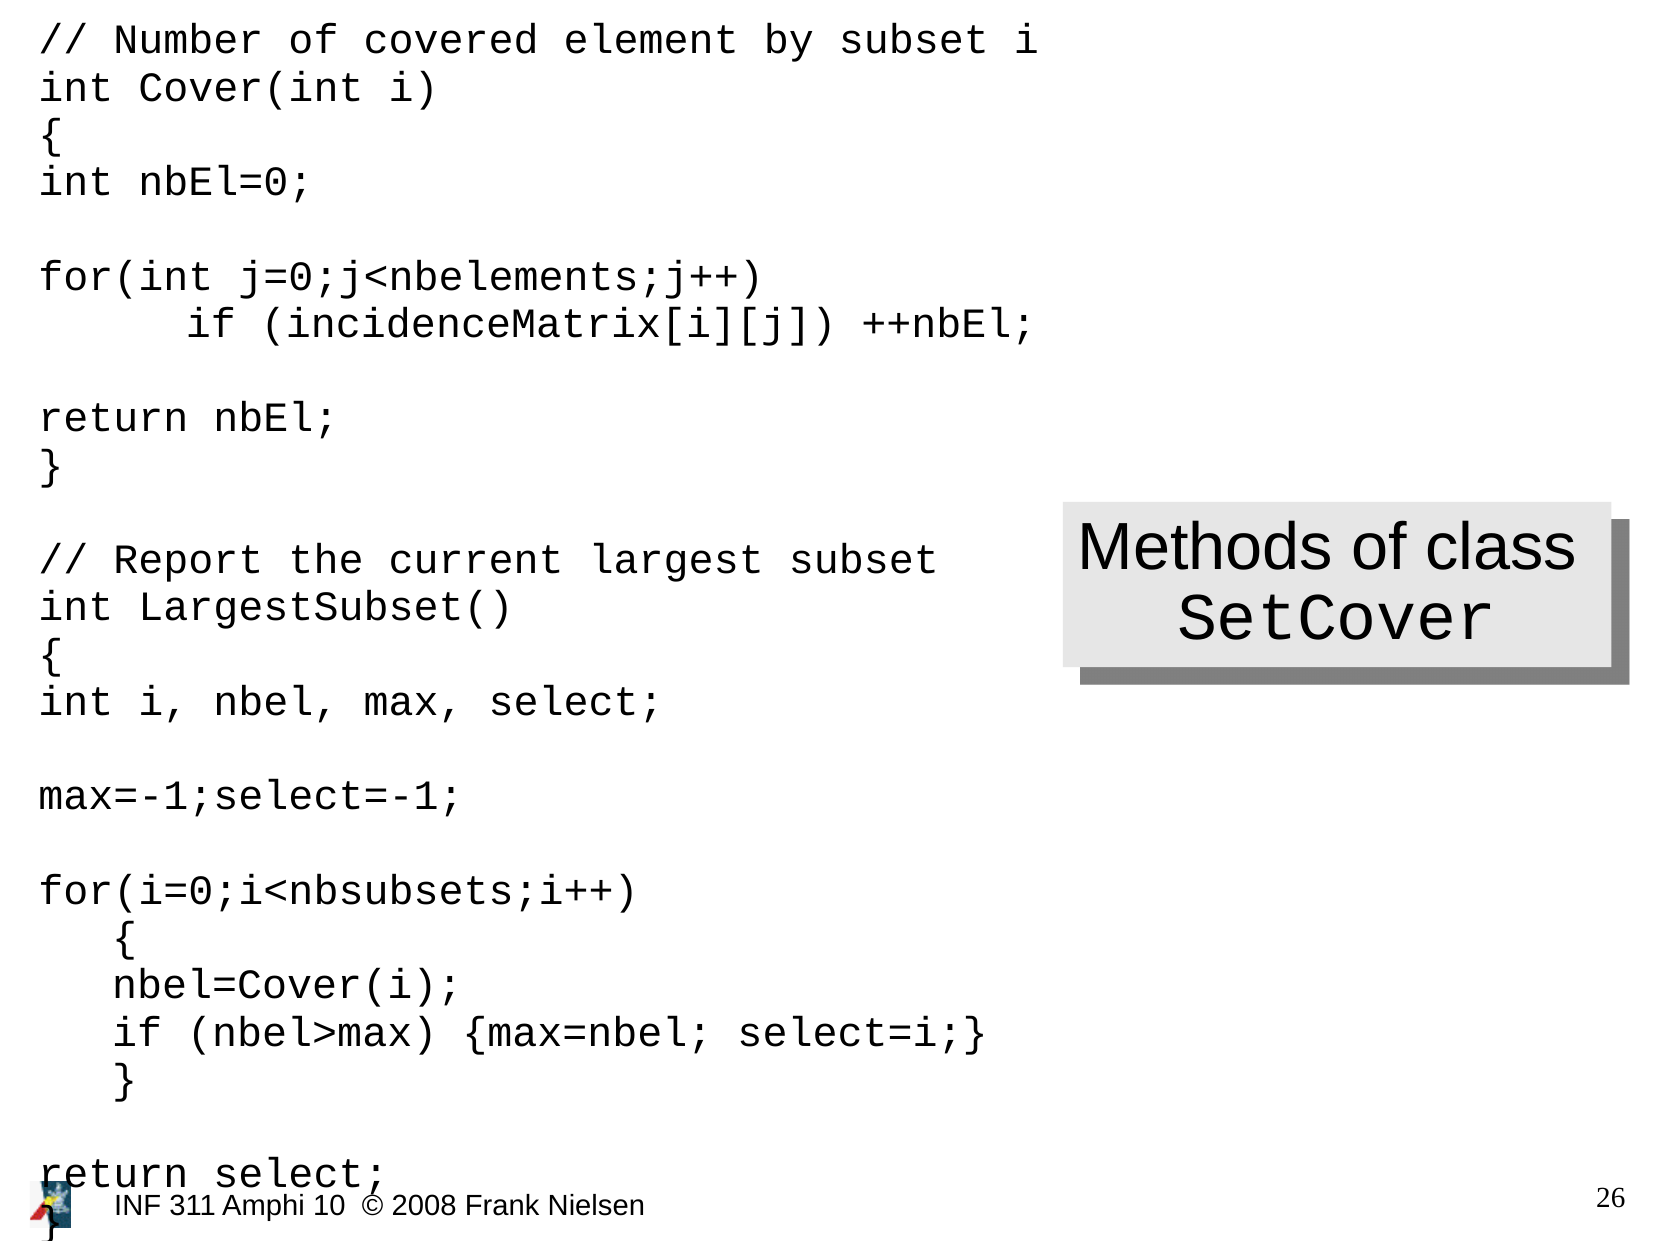

// Number of covered element by subset i
int Cover(int i)
{
int nbEl=0;
for(int j=0;j<nbelements;j++)
		if (incidenceMatrix[i][j]) ++nbEl;
return nbEl;
}
// Report the current largest subset
int LargestSubset()
{
int i, nbel, max, select;
max=-1;select=-1;
for(i=0;i<nbsubsets;i++)
	{
	nbel=Cover(i);
	if (nbel>max) {max=nbel; select=i;}
	}
return select;
}
Methods of class
SetCover